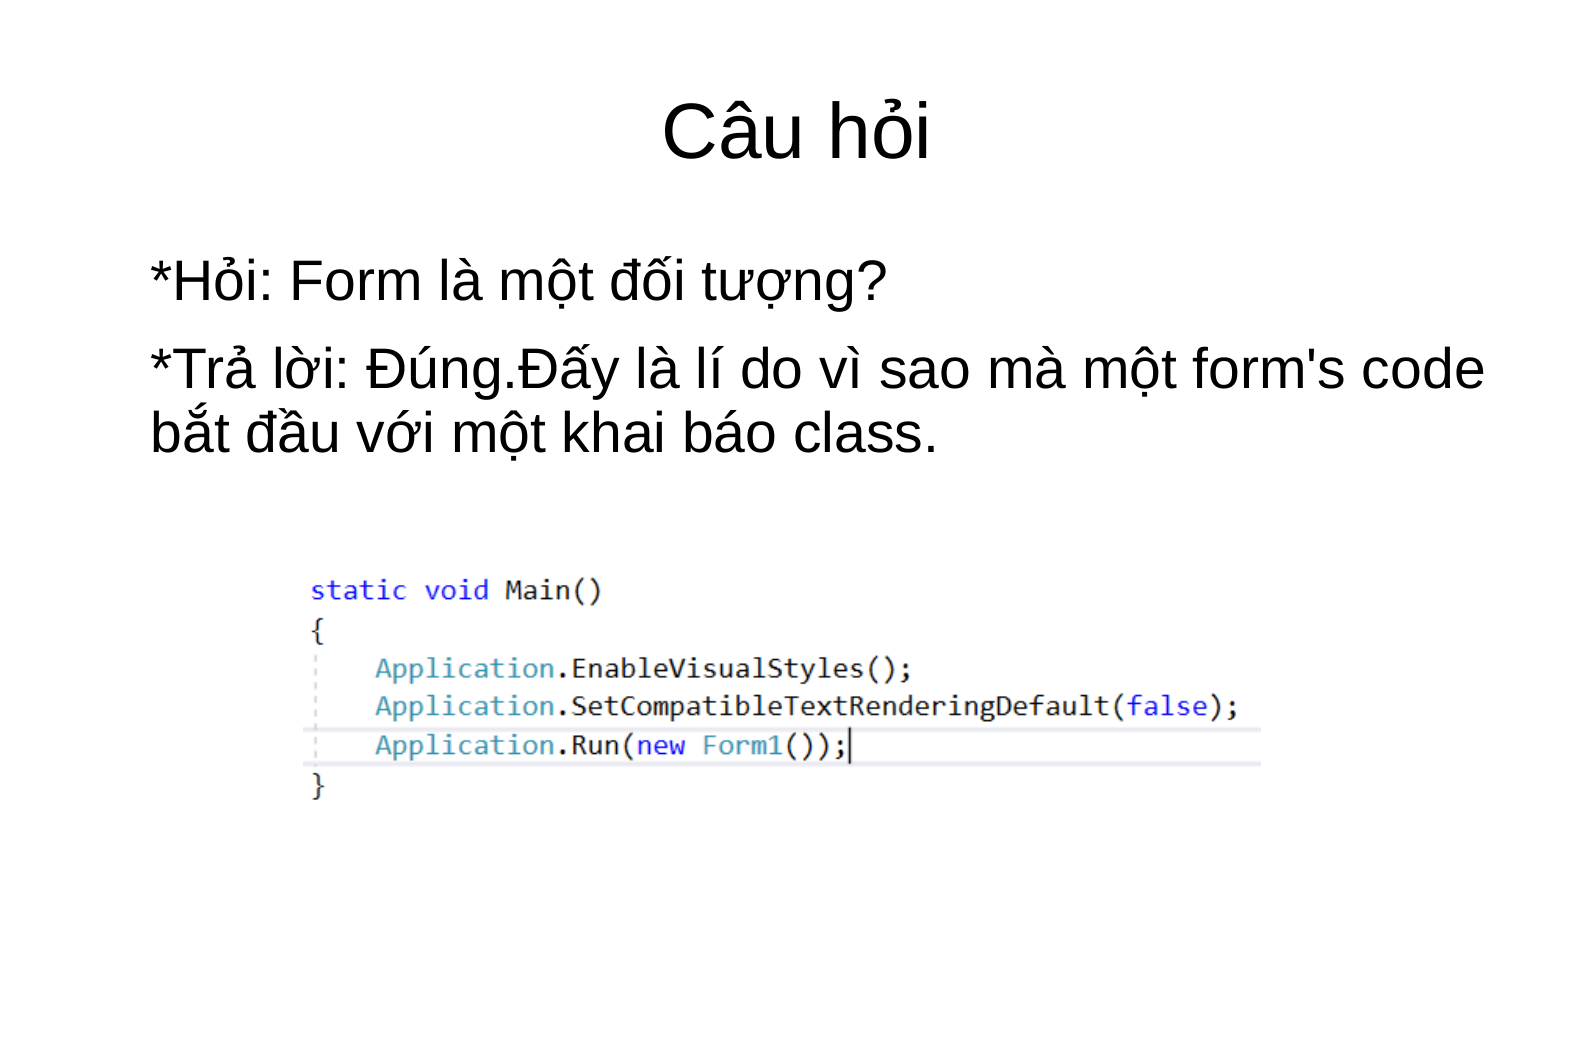

# Câu hỏi
*Hỏi: Form là một đối tượng?
*Trả lời: Đúng.Đấy là lí do vì sao mà một form's code bắt đầu với một khai báo class.